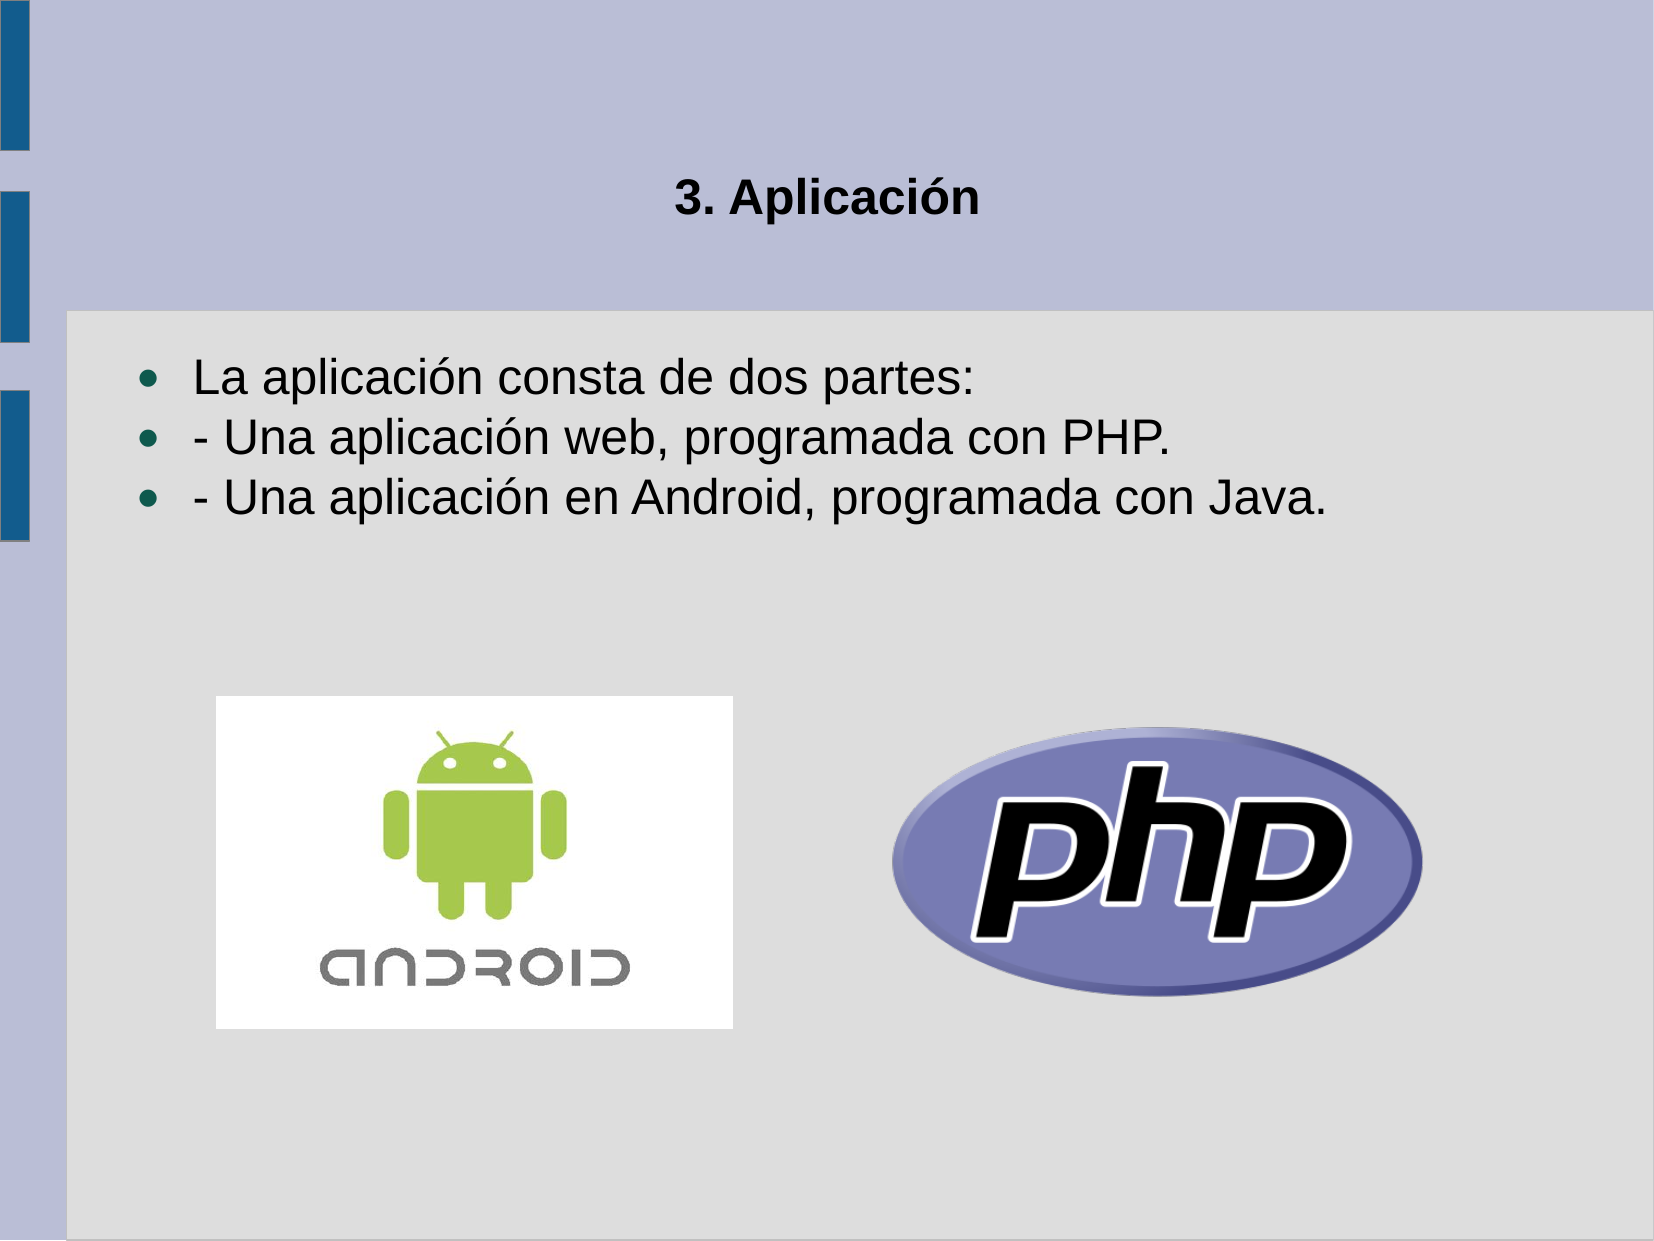

3. Aplicación
La aplicación consta de dos partes:
- Una aplicación web, programada con PHP.
- Una aplicación en Android, programada con Java.